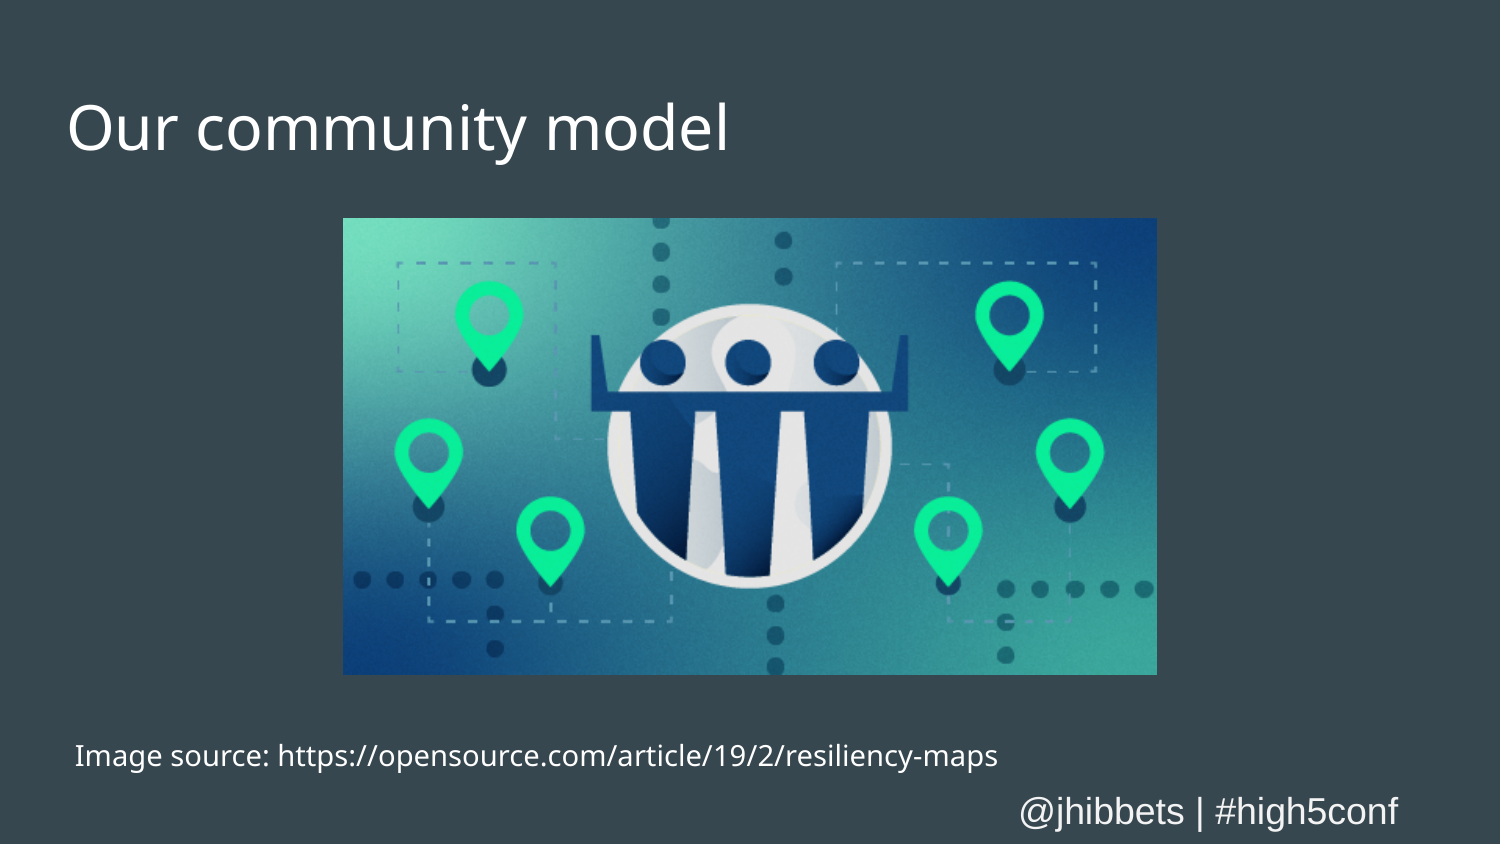

# Our community model
Image source: https://opensource.com/article/19/2/resiliency-maps